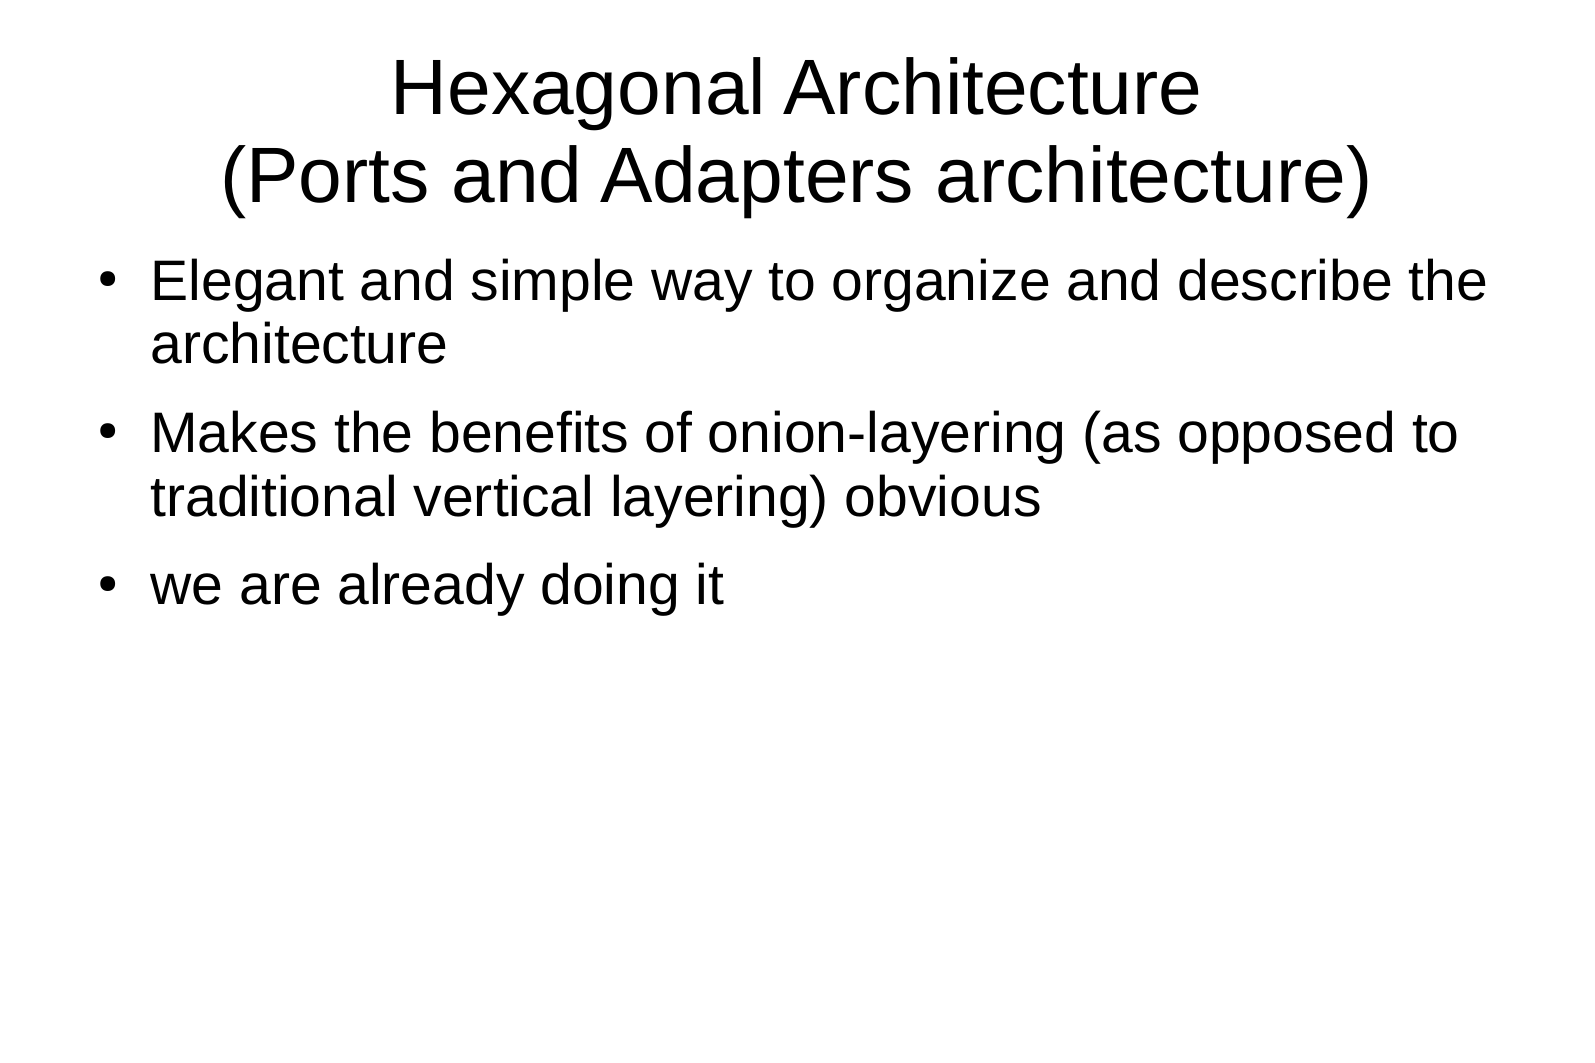

# Hexagonal Architecture (Ports and Adapters architecture)
Elegant and simple way to organize and describe the architecture
Makes the benefits of onion-layering (as opposed to traditional vertical layering) obvious
we are already doing it